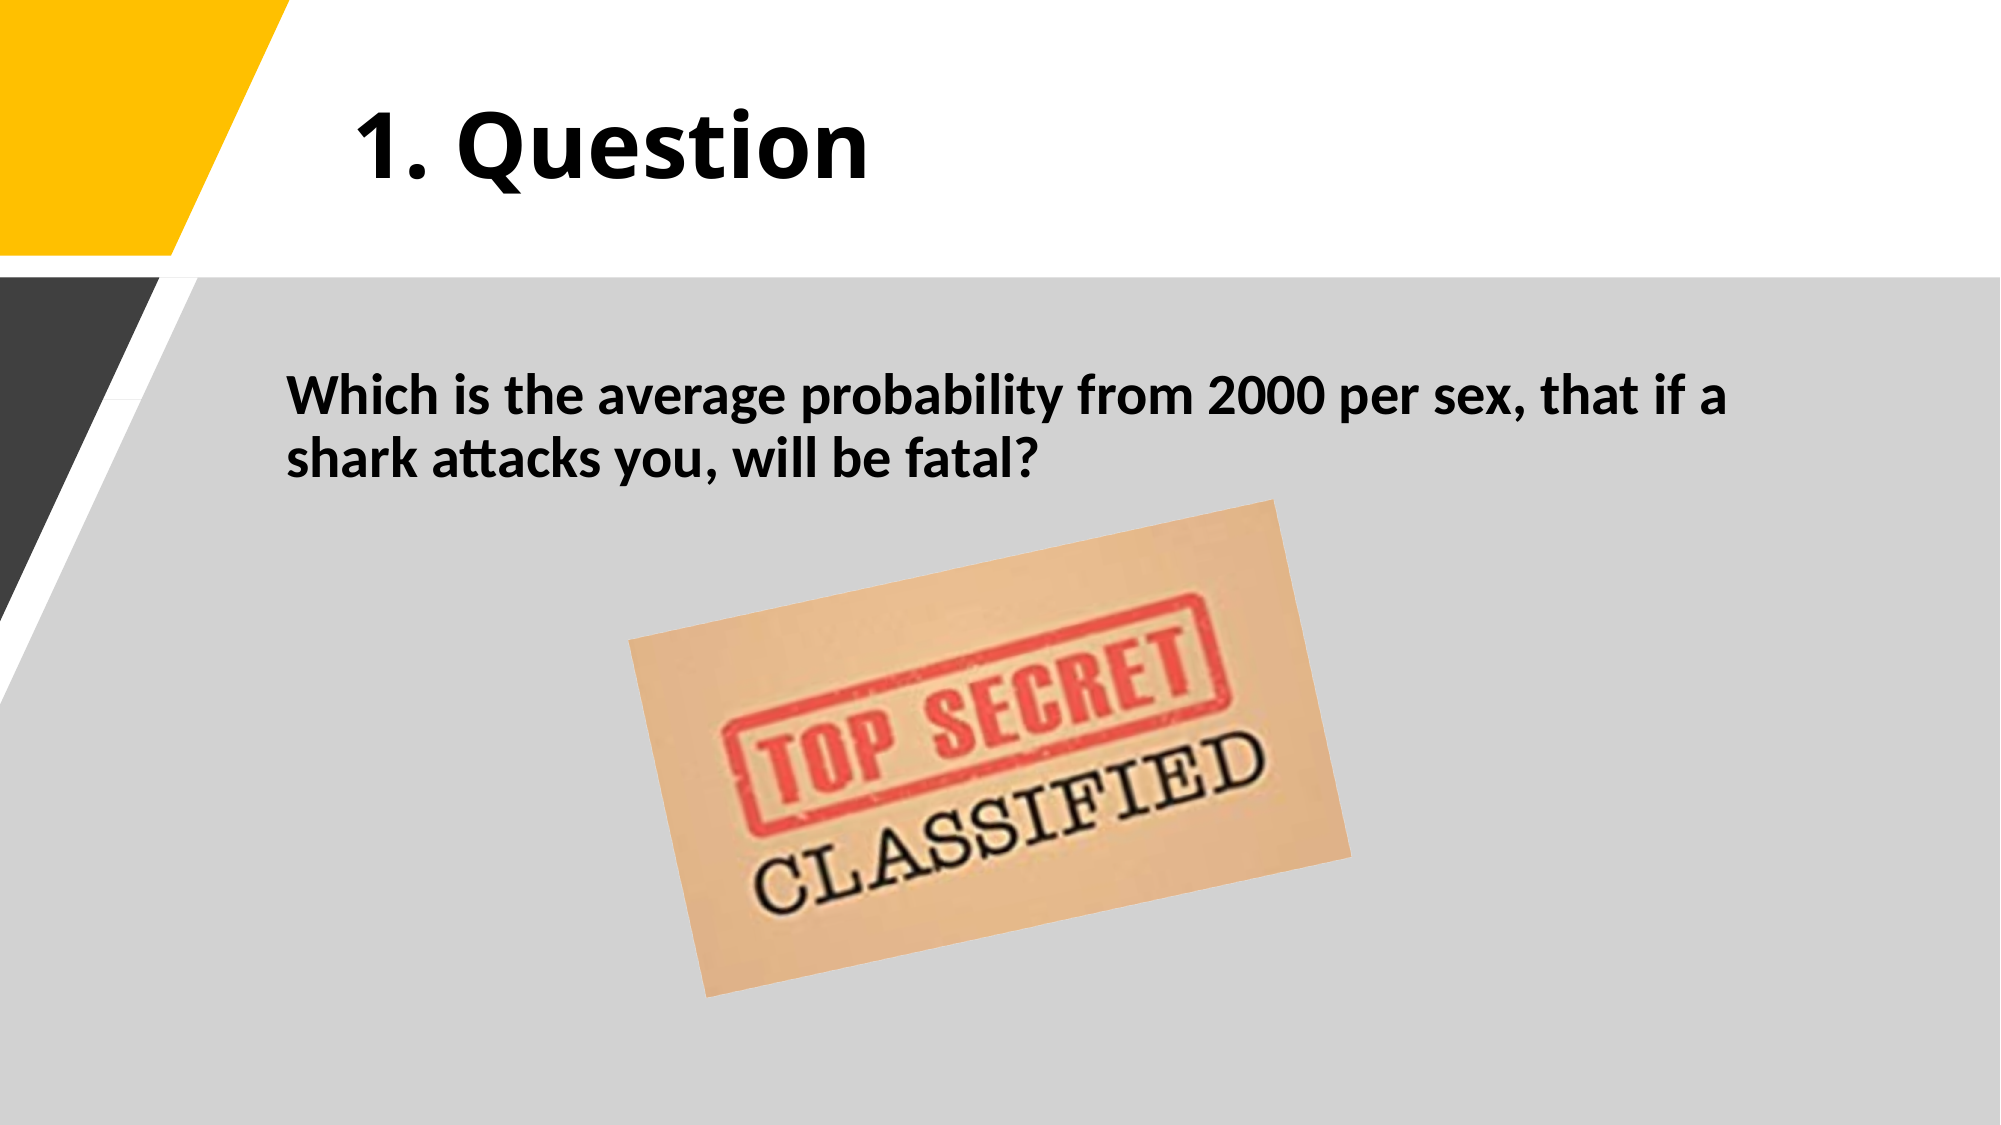

# 1. Question
Which is the average probability from 2000 per sex, that if a shark attacks you, will be fatal?